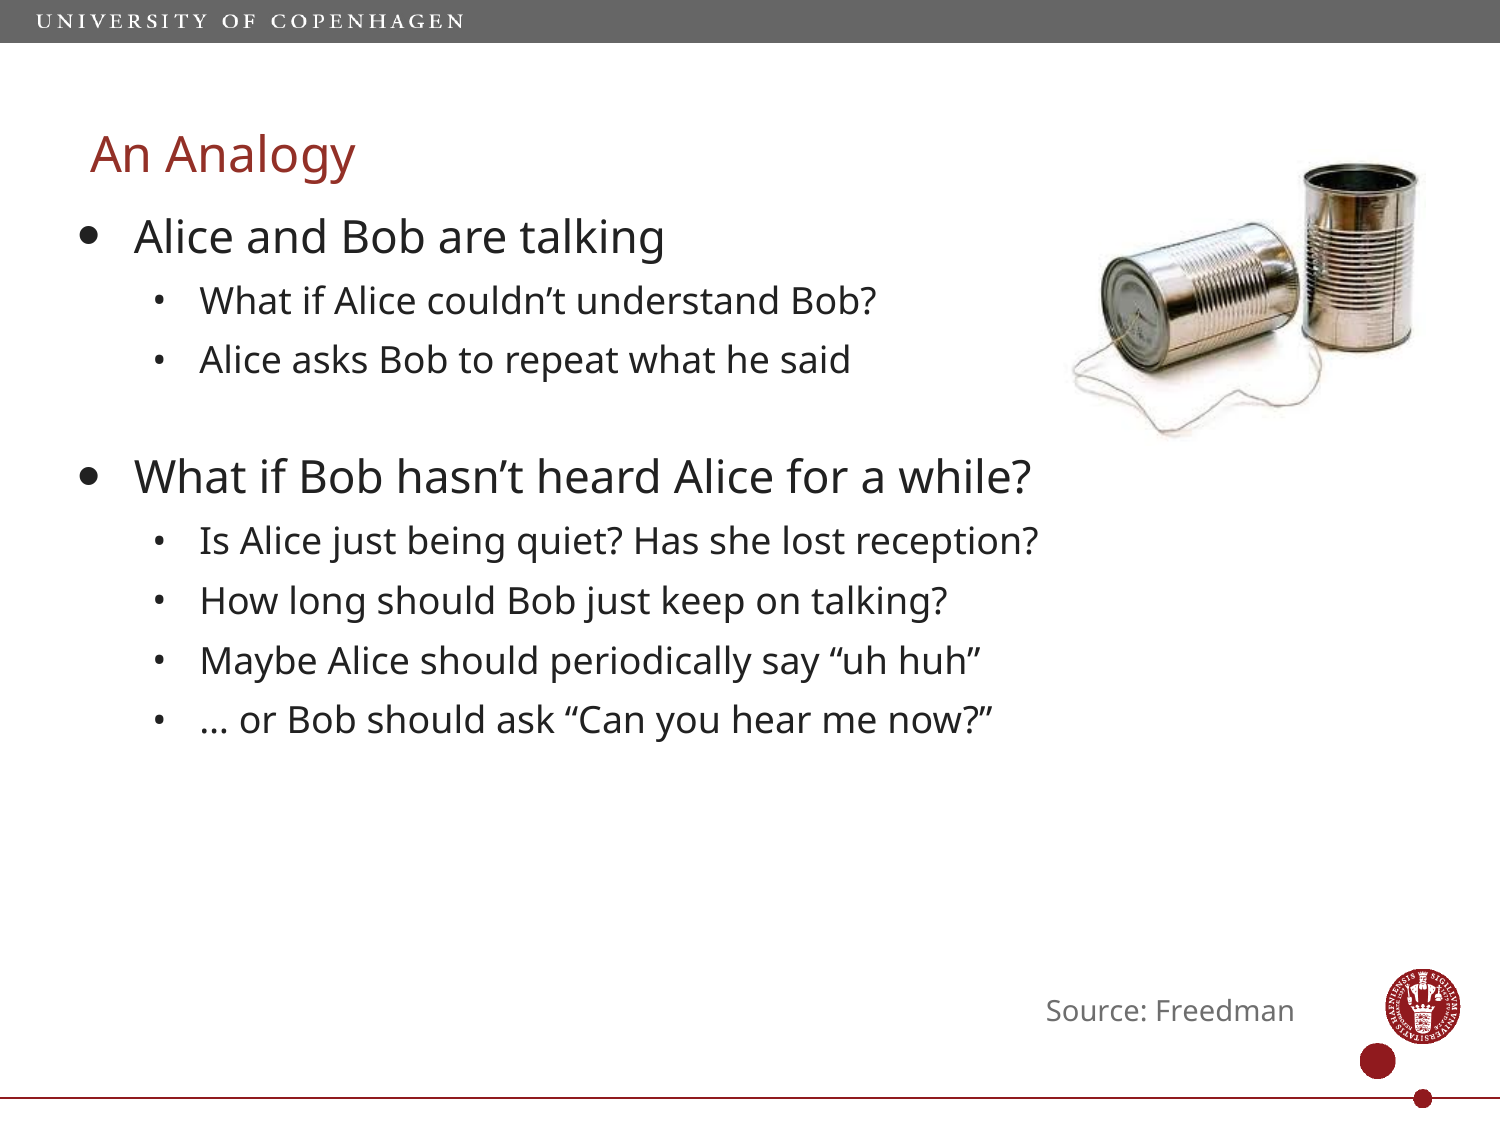

# An Analogy
Alice and Bob are talking
What if Alice couldn’t understand Bob?
Alice asks Bob to repeat what he said
What if Bob hasn’t heard Alice for a while?
Is Alice just being quiet? Has she lost reception?
How long should Bob just keep on talking?
Maybe Alice should periodically say “uh huh”
… or Bob should ask “Can you hear me now?”
Source: Freedman